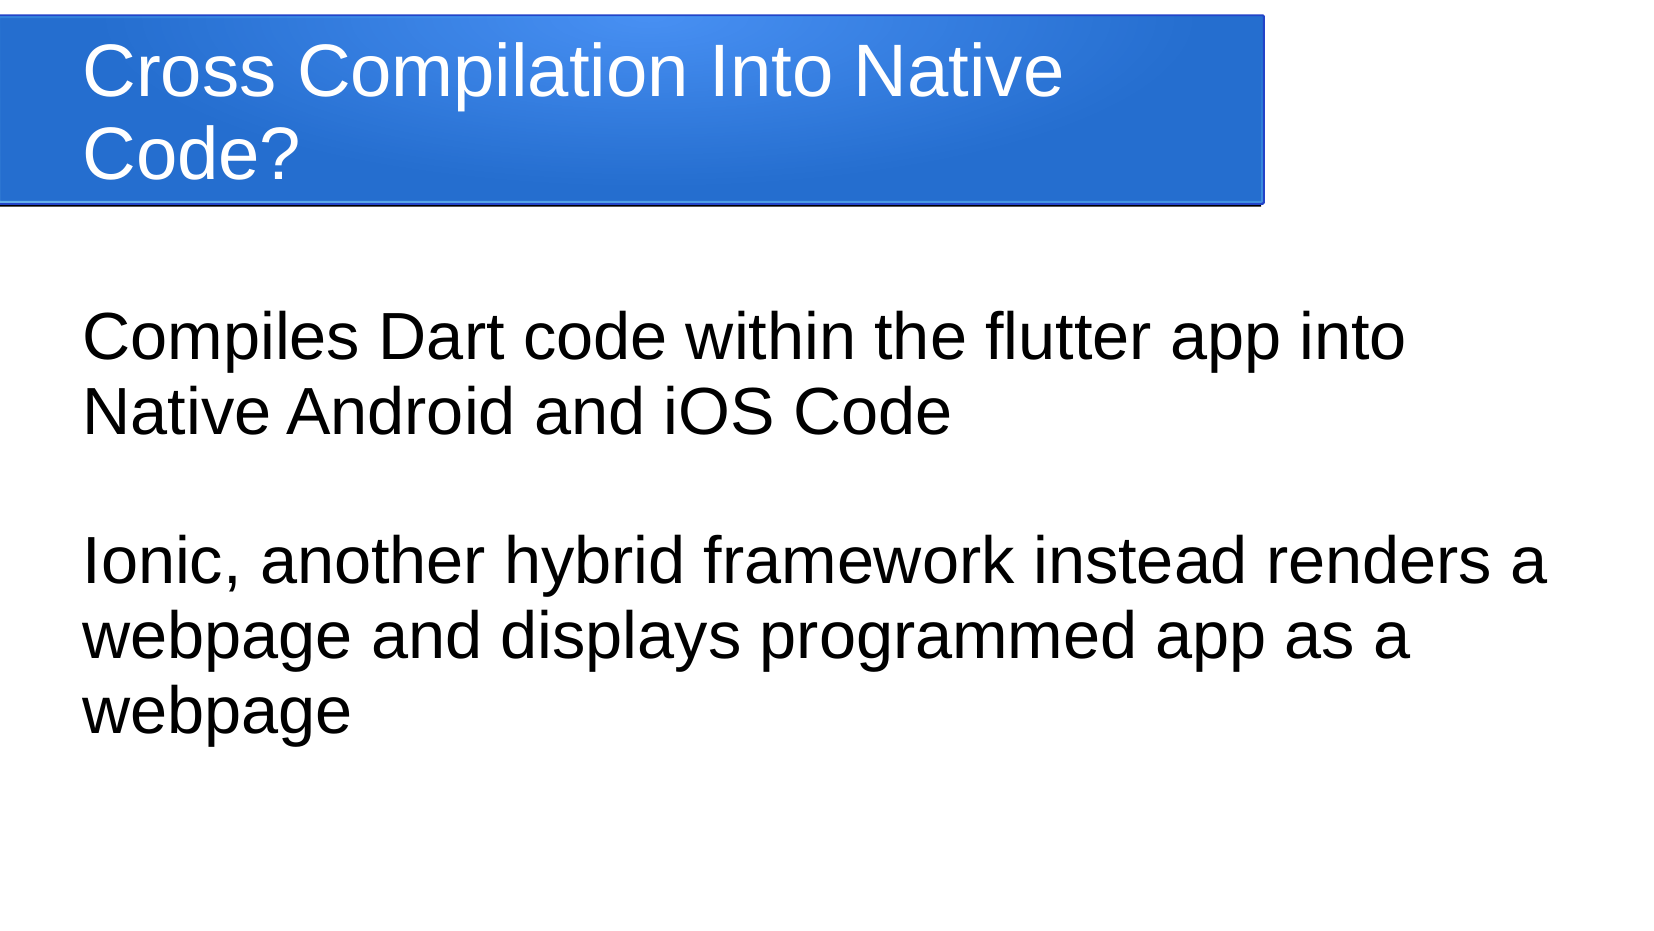

# Cross Compilation Into Native Code?
Compiles Dart code within the flutter app into Native Android and iOS Code
Ionic, another hybrid framework instead renders a webpage and displays programmed app as a webpage